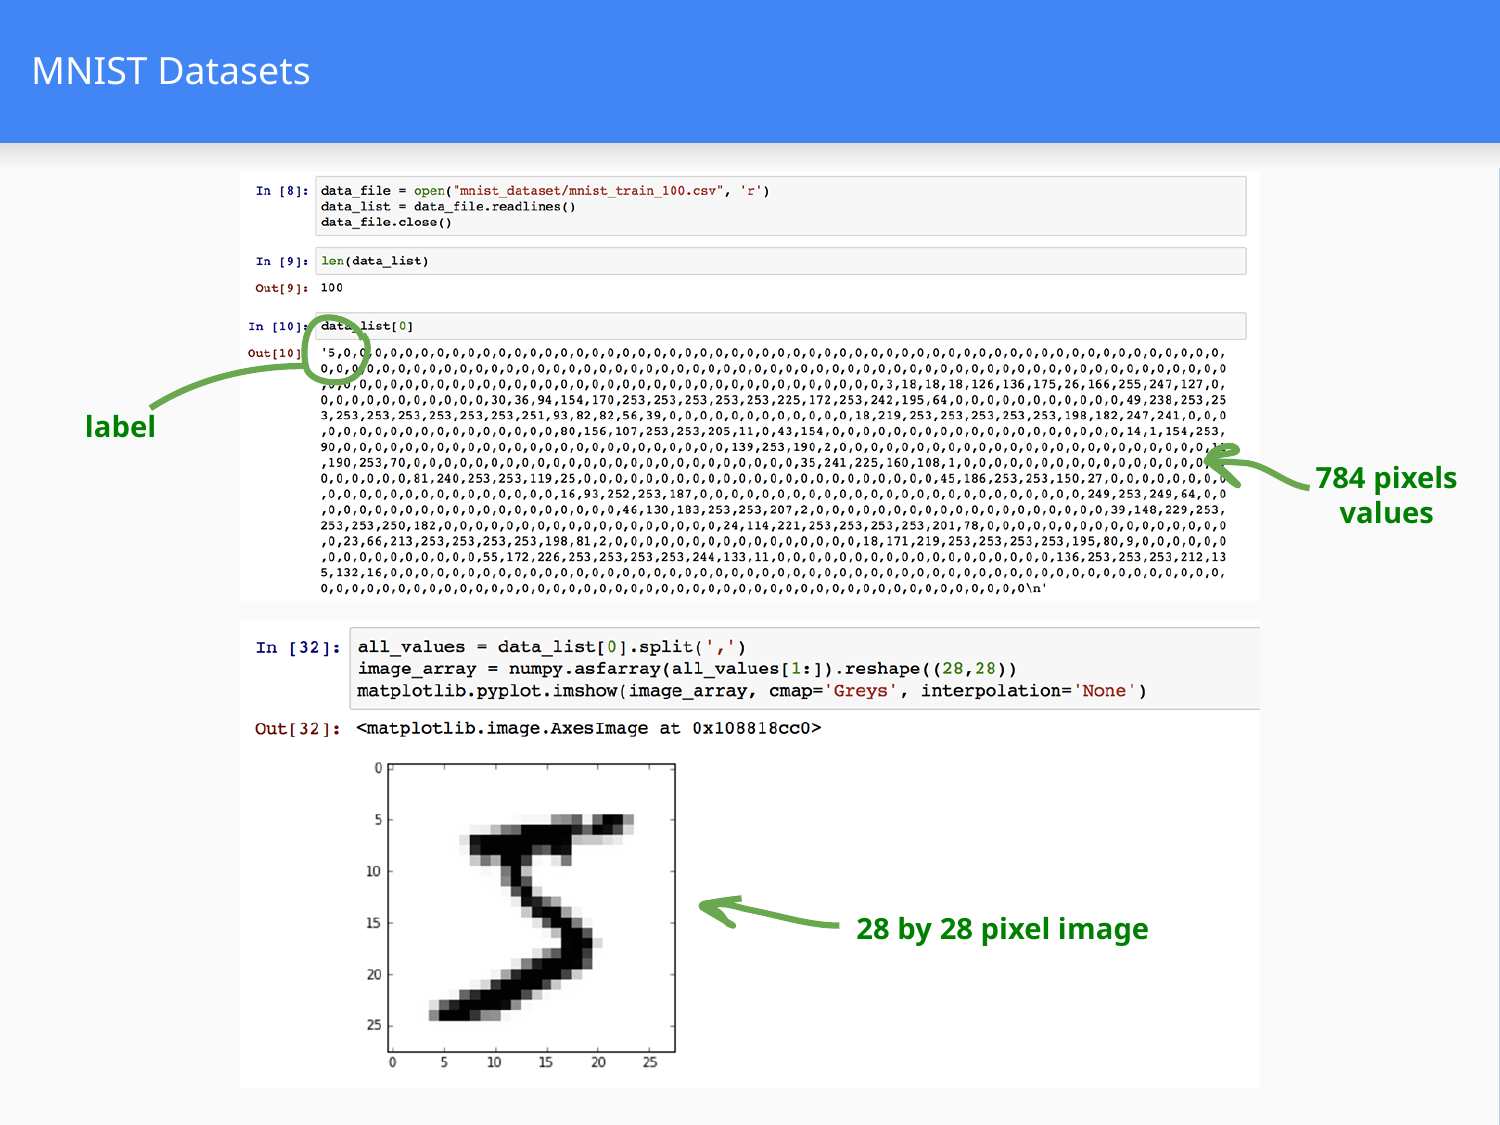

# MNIST Datasets
label
784 pixels
values
28 by 28 pixel image